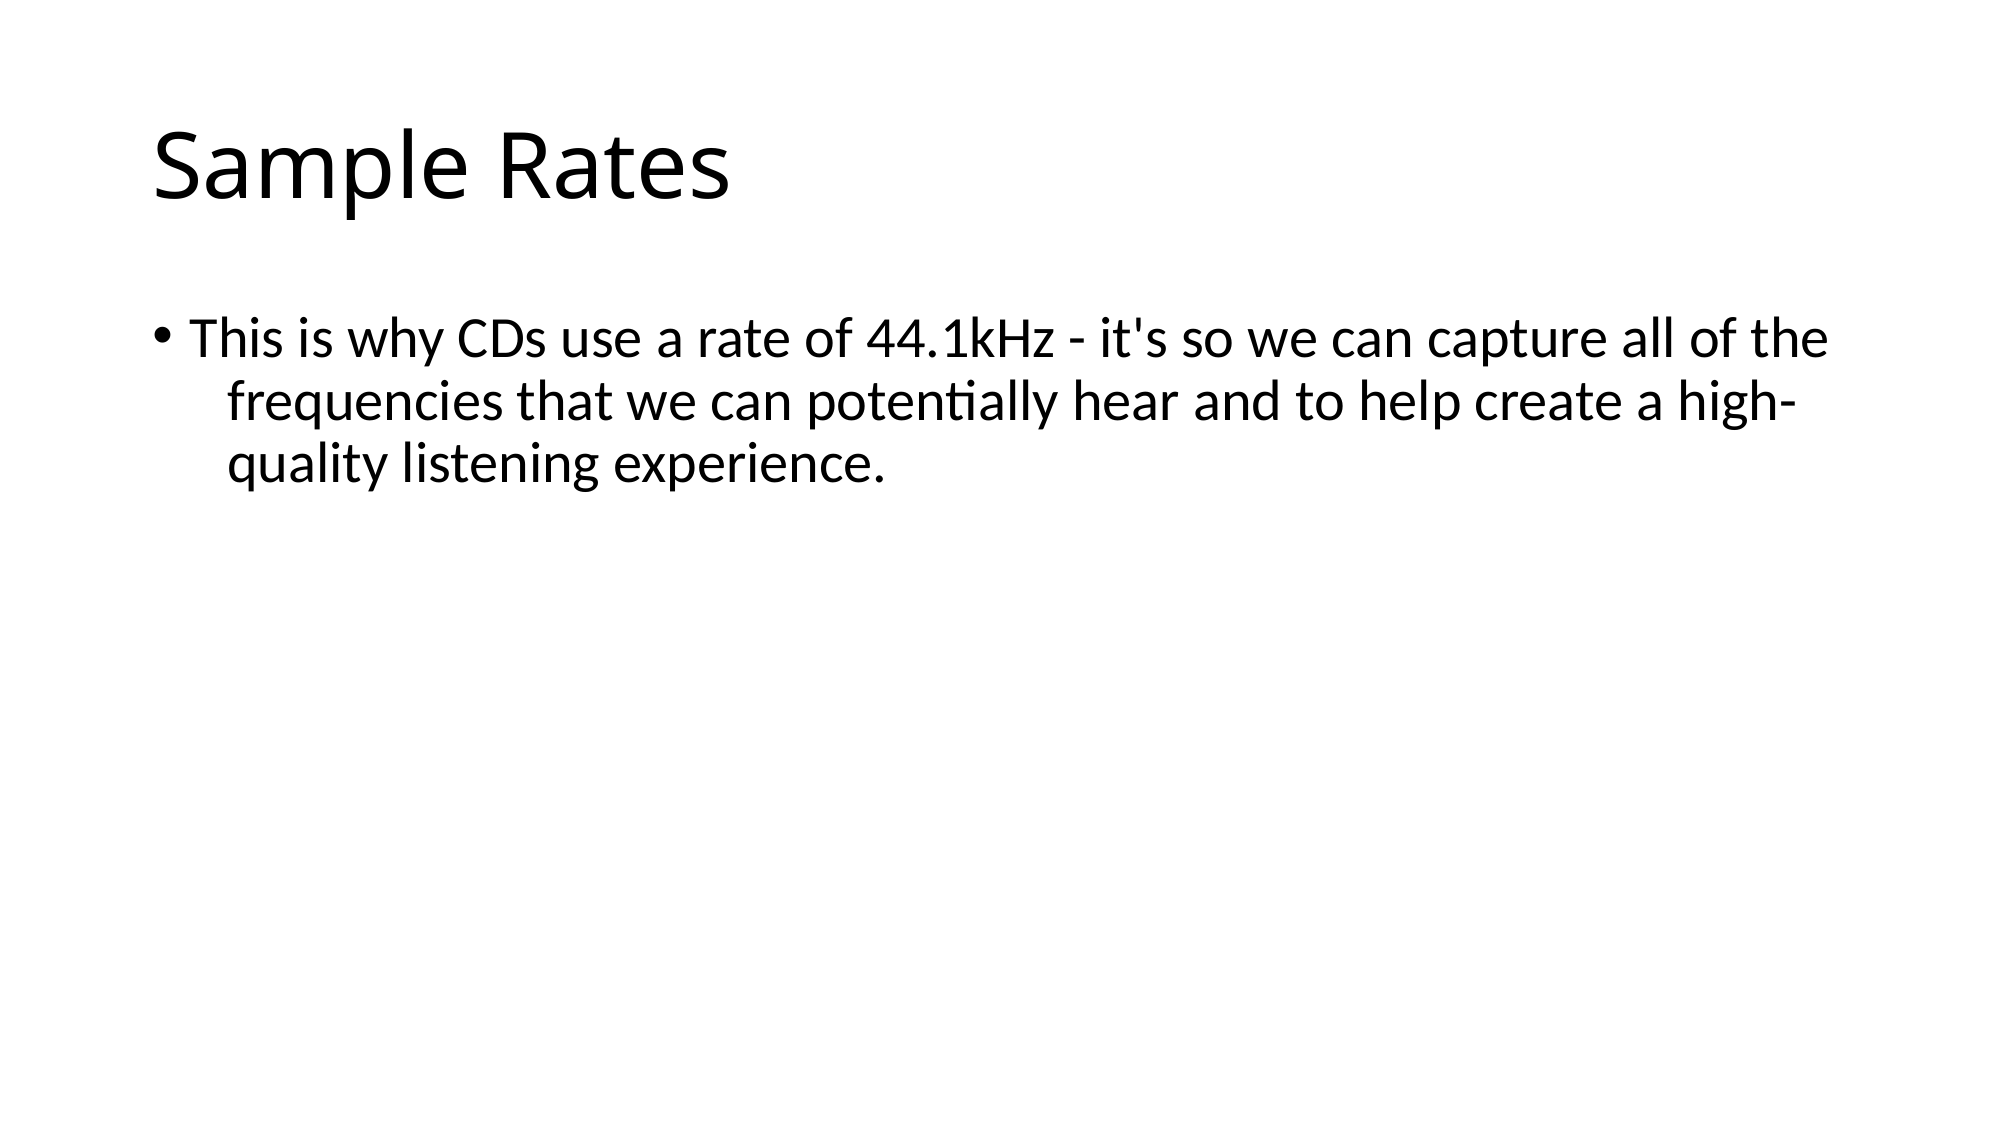

# Sample Rates
This is why CDs use a rate of 44.1kHz - it's so we can capture all of the frequencies that we can potentially hear and to help create a high-quality listening experience.